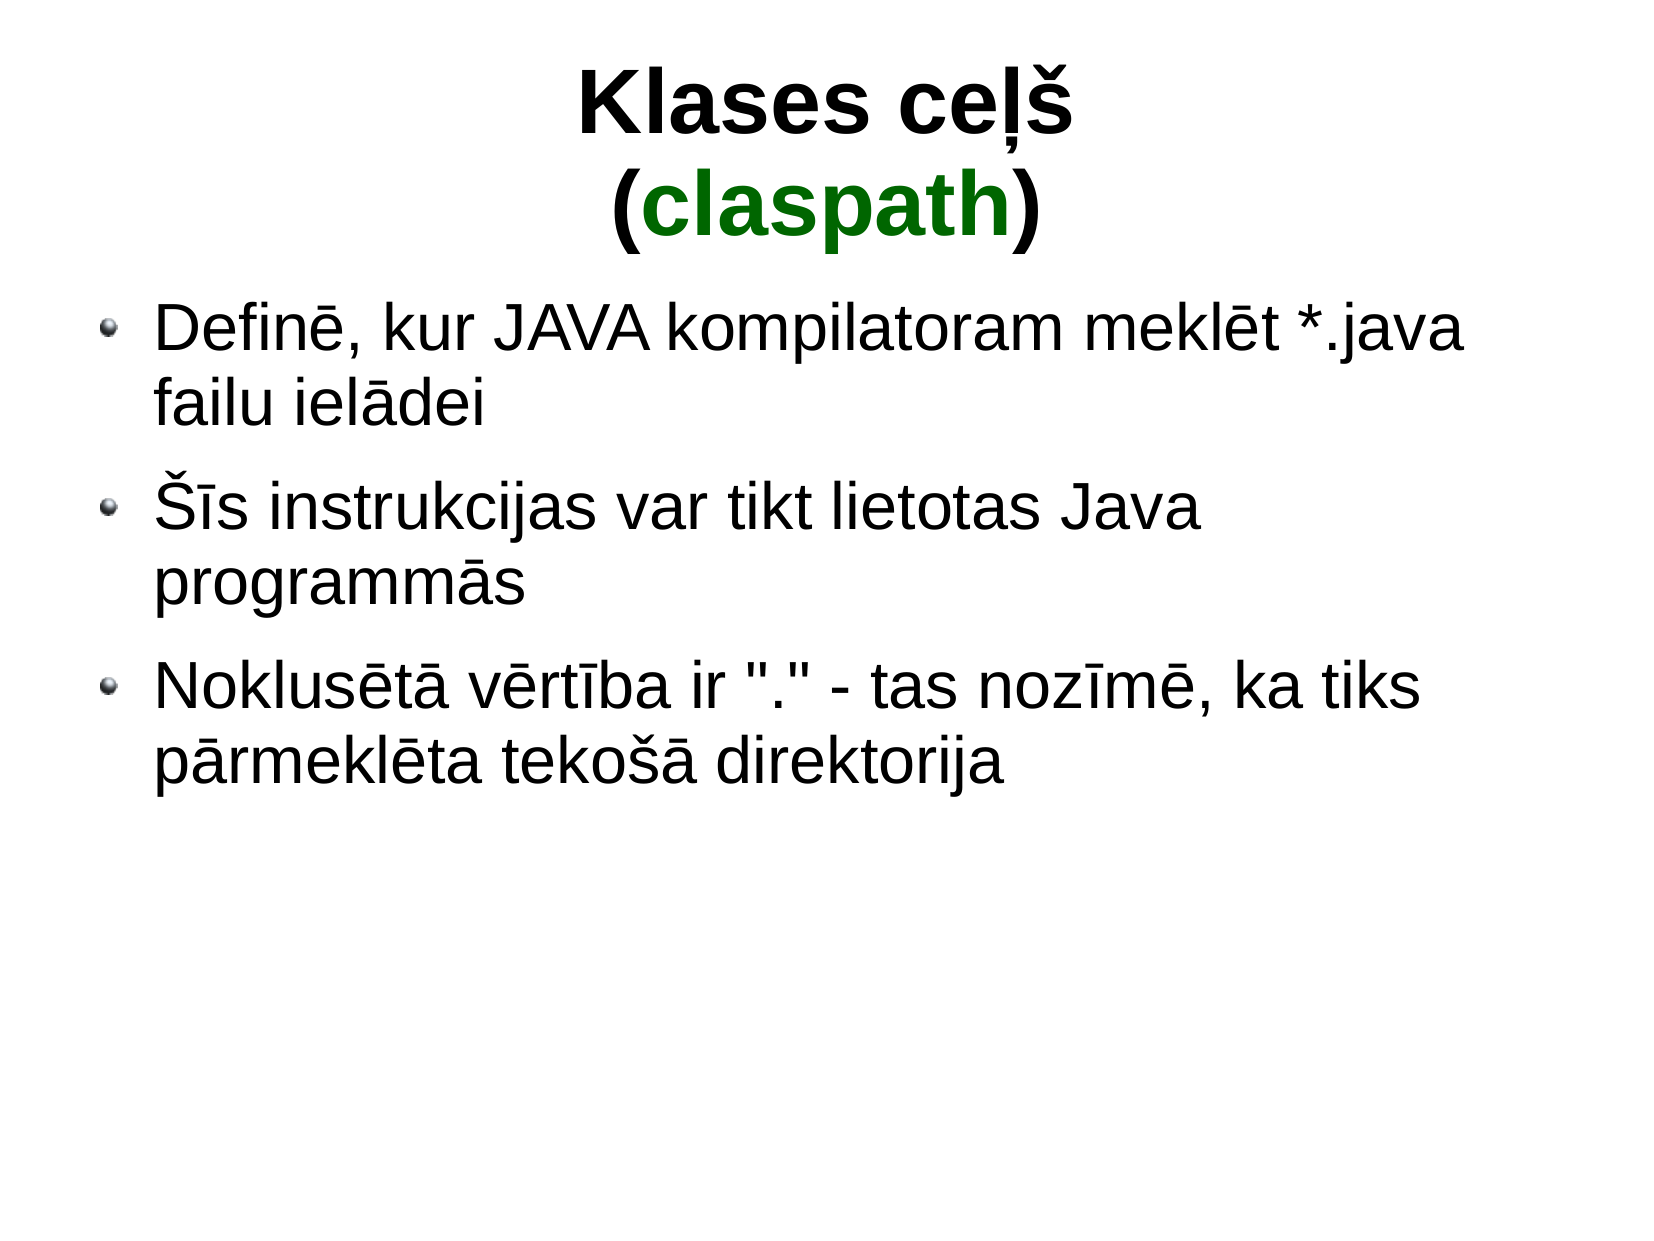

# Klases ceļš (claspath)
Definē, kur JAVA kompilatoram meklēt *.java failu ielādei
Šīs instrukcijas var tikt lietotas Java programmās
Noklusētā vērtība ir "." - tas nozīmē, ka tiks pārmeklēta tekošā direktorija